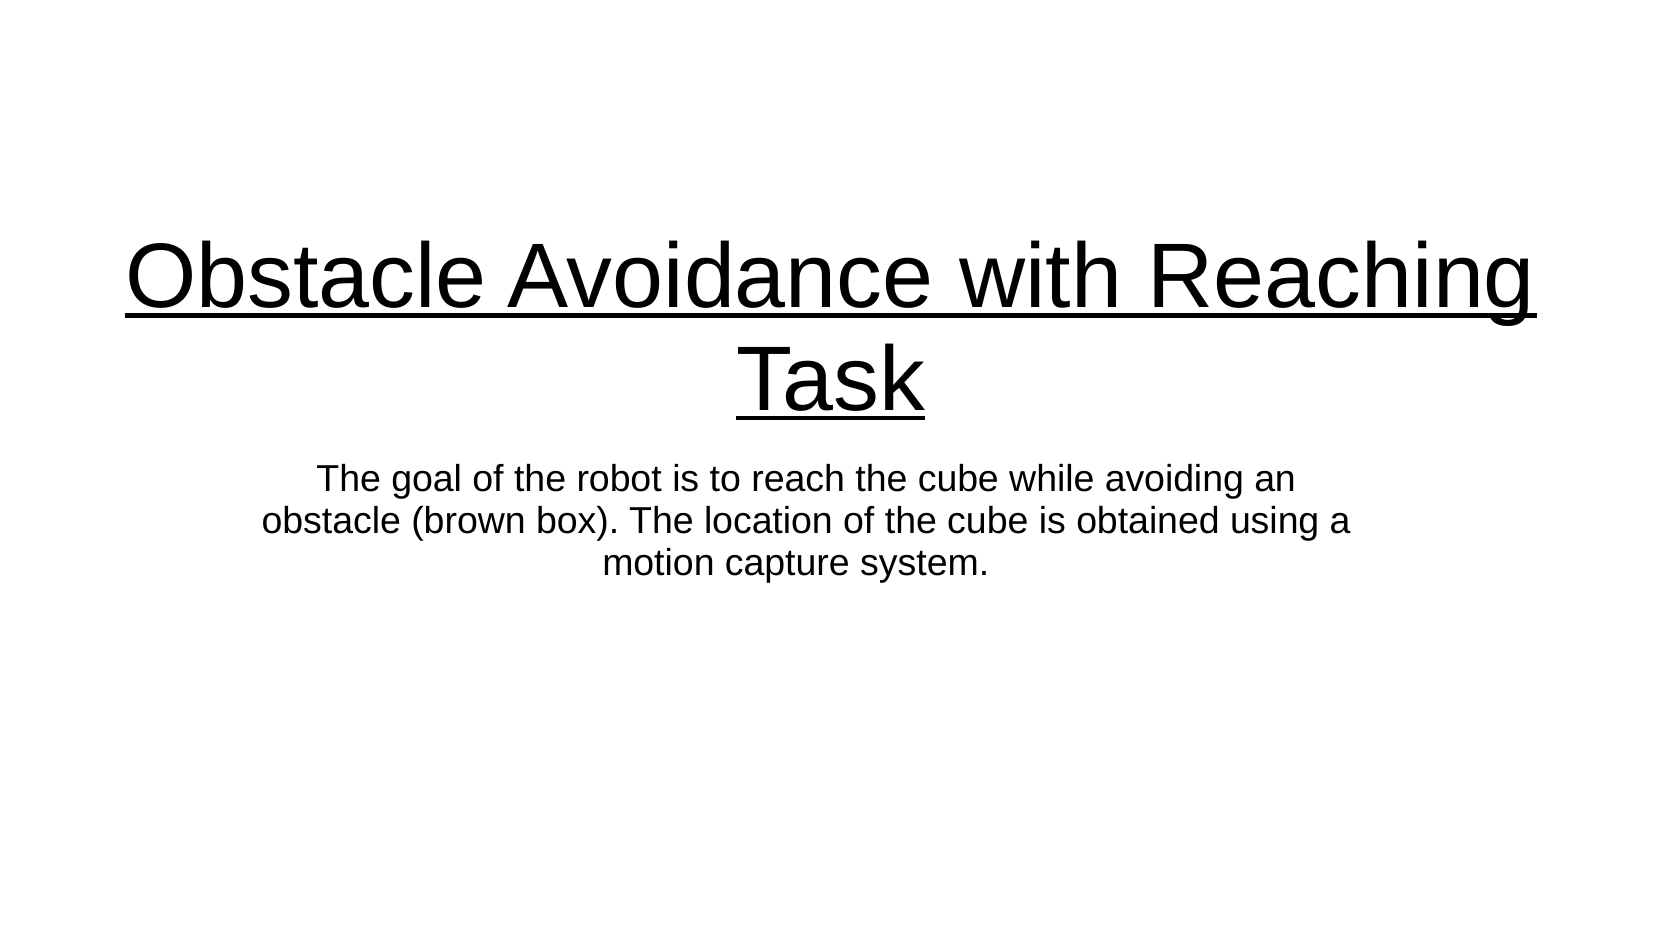

# Obstacle Avoidance with Reaching Task
The goal of the robot is to reach the cube while avoiding an obstacle (brown box). The location of the cube is obtained using a motion capture system.